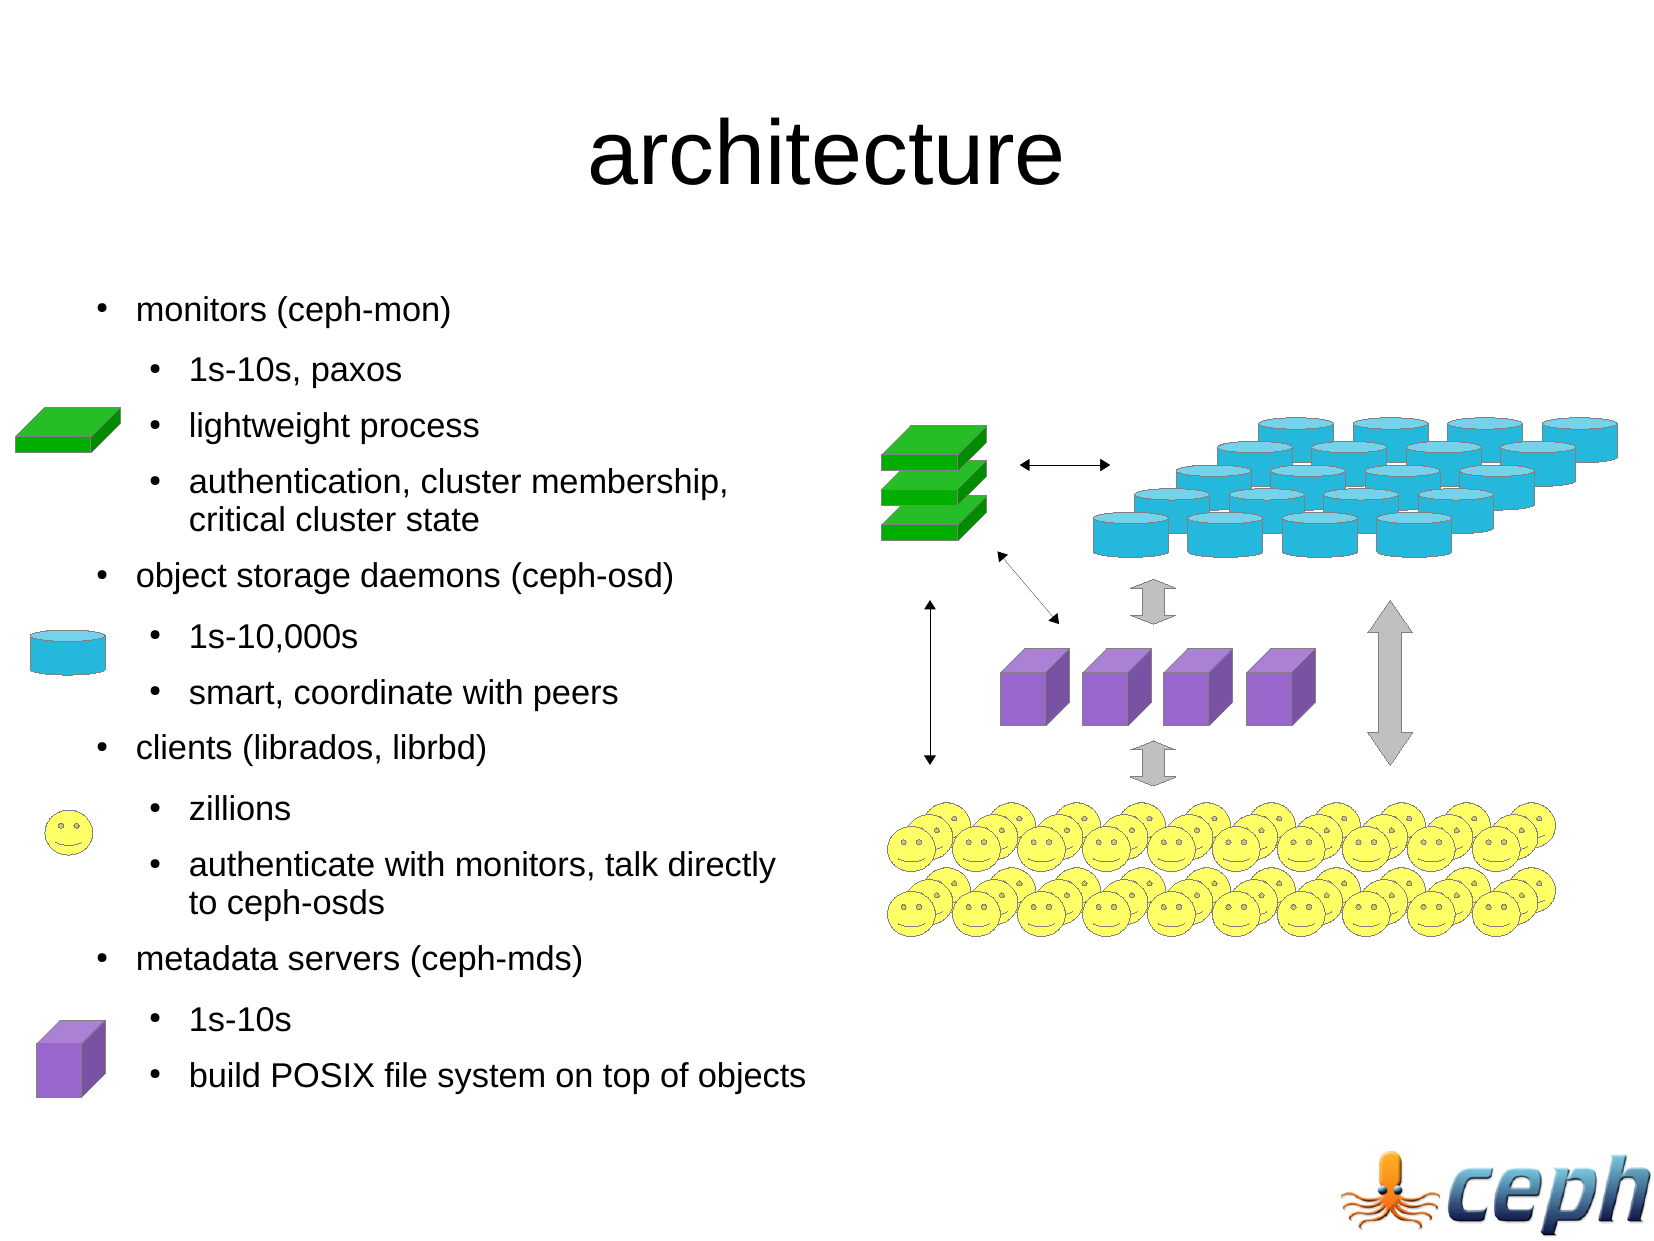

# architecture
monitors (ceph-mon)
1s-10s, paxos
lightweight process
authentication, cluster membership, critical cluster state
object storage daemons (ceph-osd)
1s-10,000s
smart, coordinate with peers
clients (librados, librbd)
zillions
authenticate with monitors, talk directly to ceph-osds
metadata servers (ceph-mds)
1s-10s
build POSIX file system on top of objects